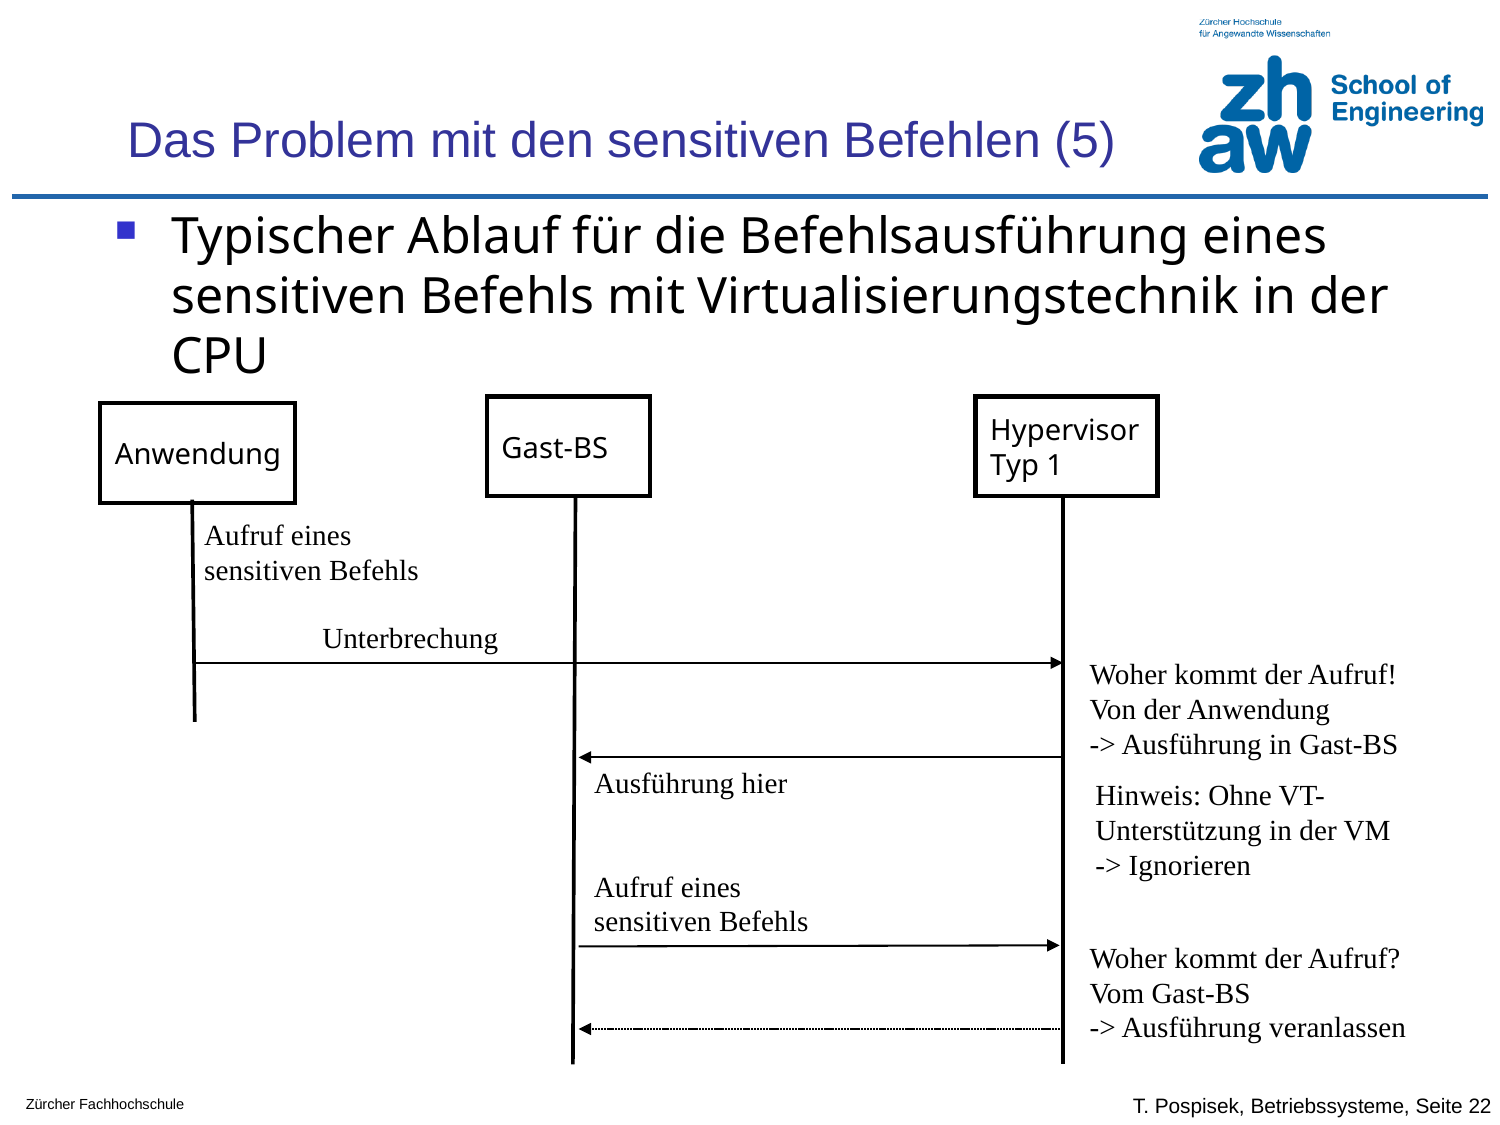

# Das Problem mit den sensitiven Befehlen (5)
Typischer Ablauf für die Befehlsausführung eines sensitiven Befehls mit Virtualisierungstechnik in der CPU
Gast-BS
Hypervisor
Typ 1
Anwendung
Aufruf eines
sensitiven Befehls
Unterbrechung
Woher kommt der Aufruf!
Von der Anwendung
-> Ausführung in Gast-BS
Ausführung hier
Hinweis: Ohne VT-Unterstützung in der VM
-> Ignorieren
Aufruf eines
sensitiven Befehls
Woher kommt der Aufruf?
Vom Gast-BS
-> Ausführung veranlassen